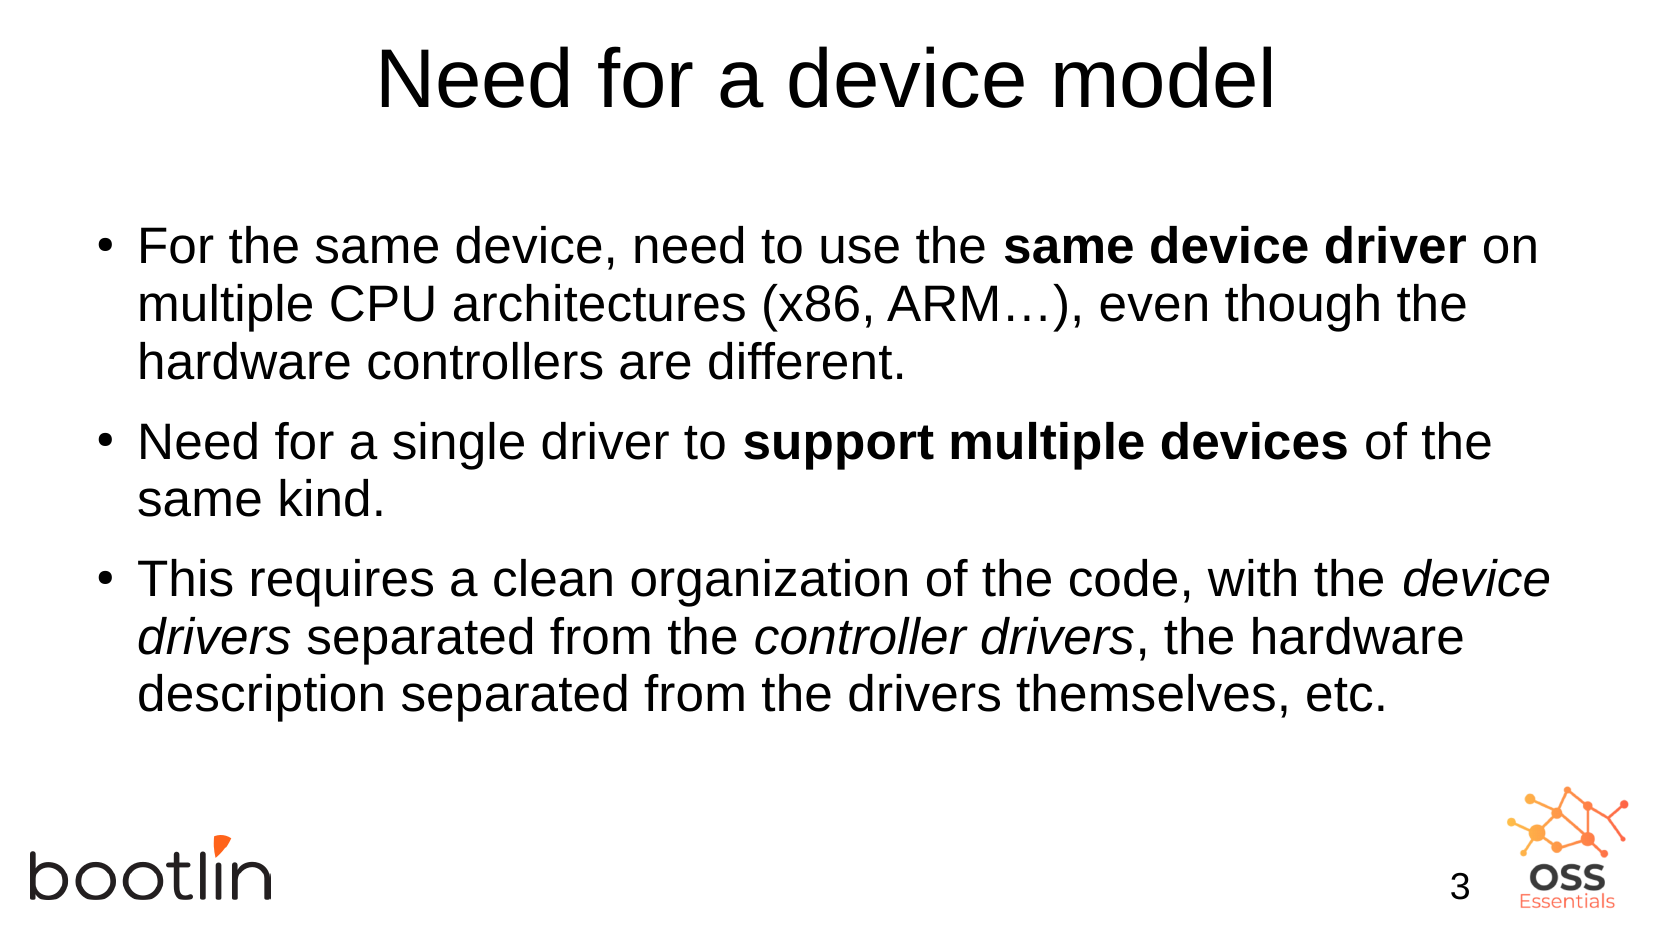

# Need for a device model
For the same device, need to use the same device driver on multiple CPU architectures (x86, ARM…), even though the hardware controllers are different.
Need for a single driver to support multiple devices of the same kind.
This requires a clean organization of the code, with the device drivers separated from the controller drivers, the hardware description separated from the drivers themselves, etc.